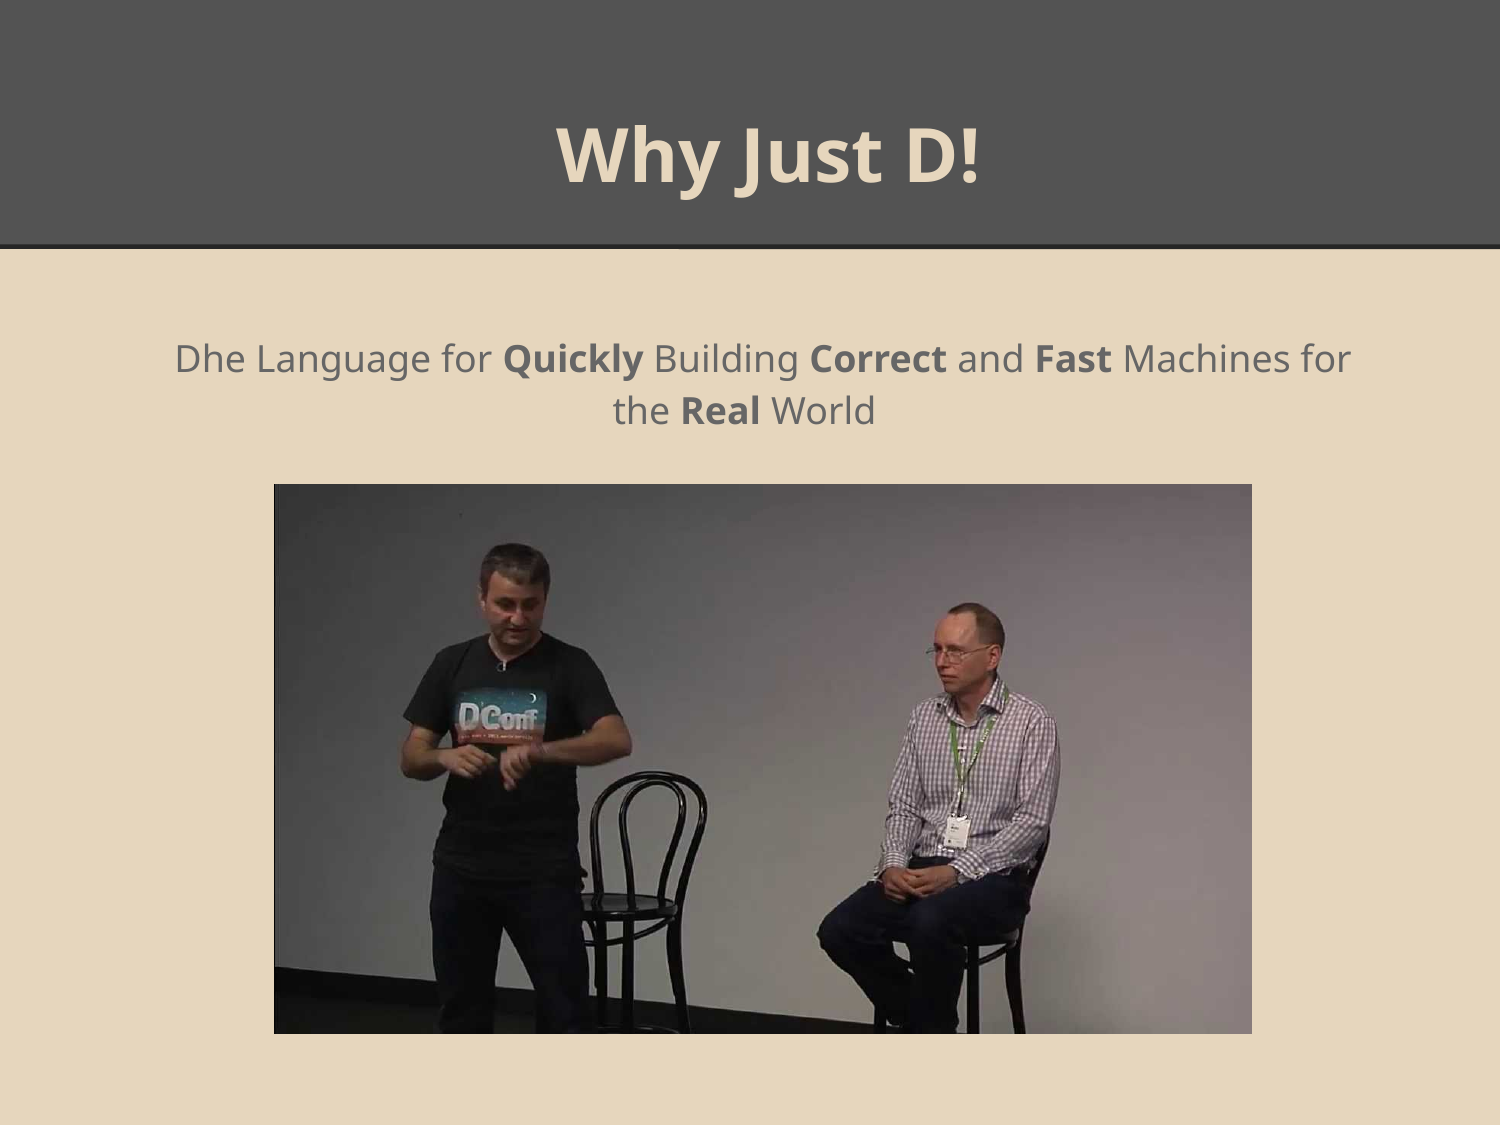

# Why Just D!
Dhe Language for Quickly Building Correct and Fast Machines for the Real World